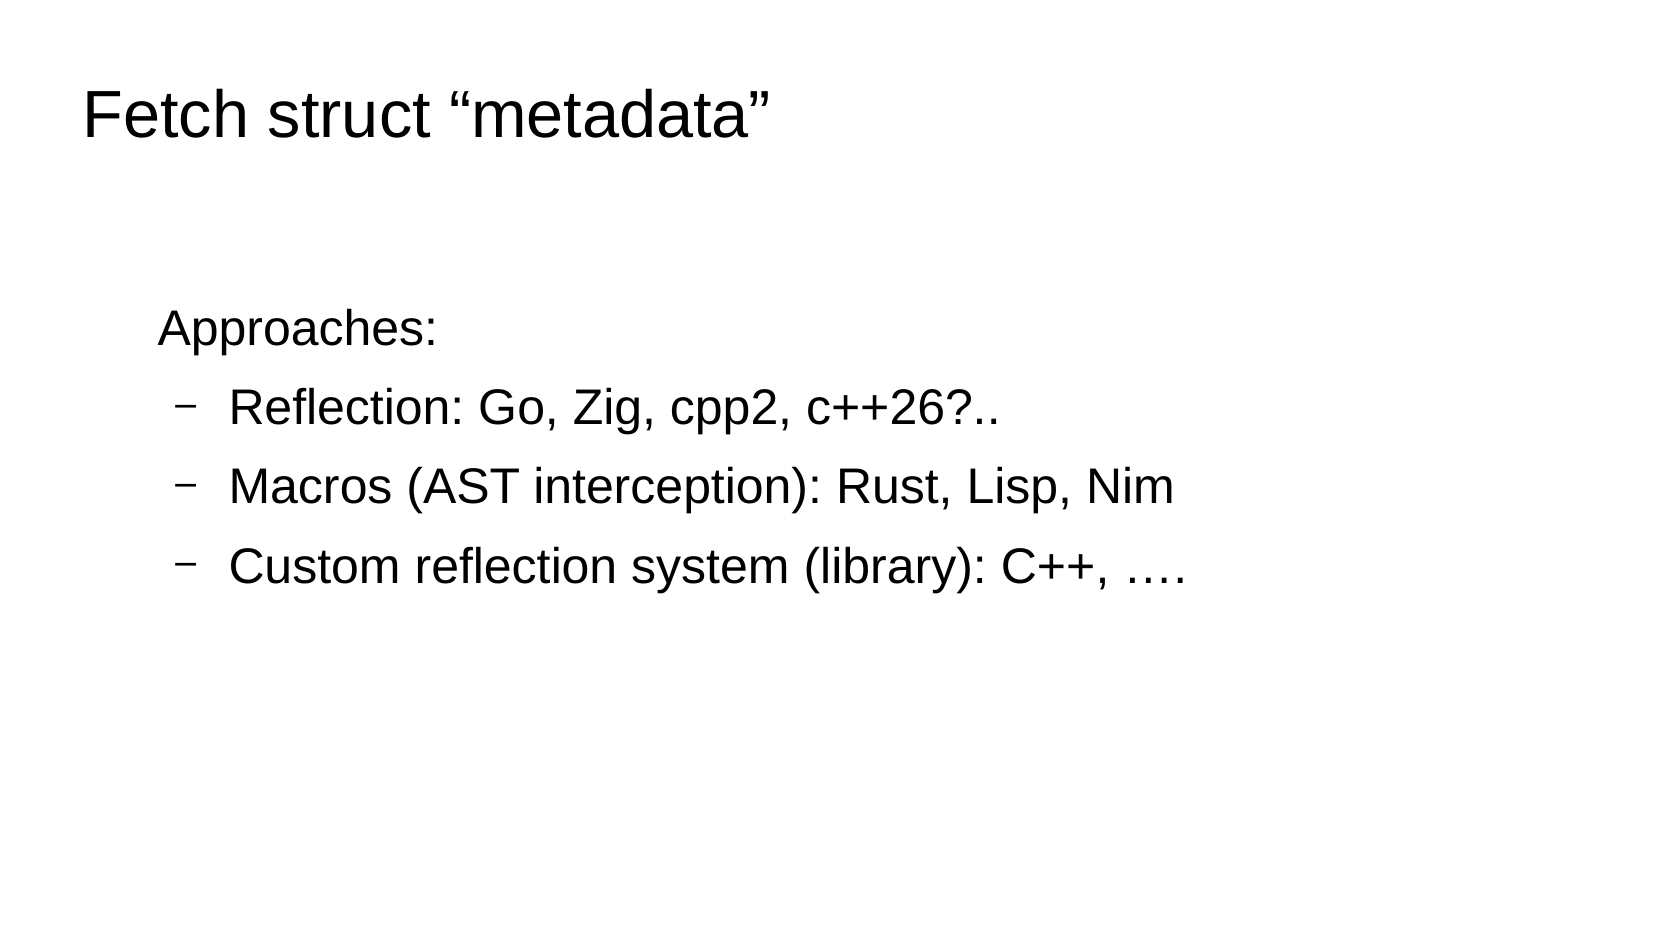

# Fetch struct “metadata”
Approaches:
Reflection: Go, Zig, cpp2, c++26?..
Macros (AST interception): Rust, Lisp, Nim
Custom reflection system (library): C++, ….